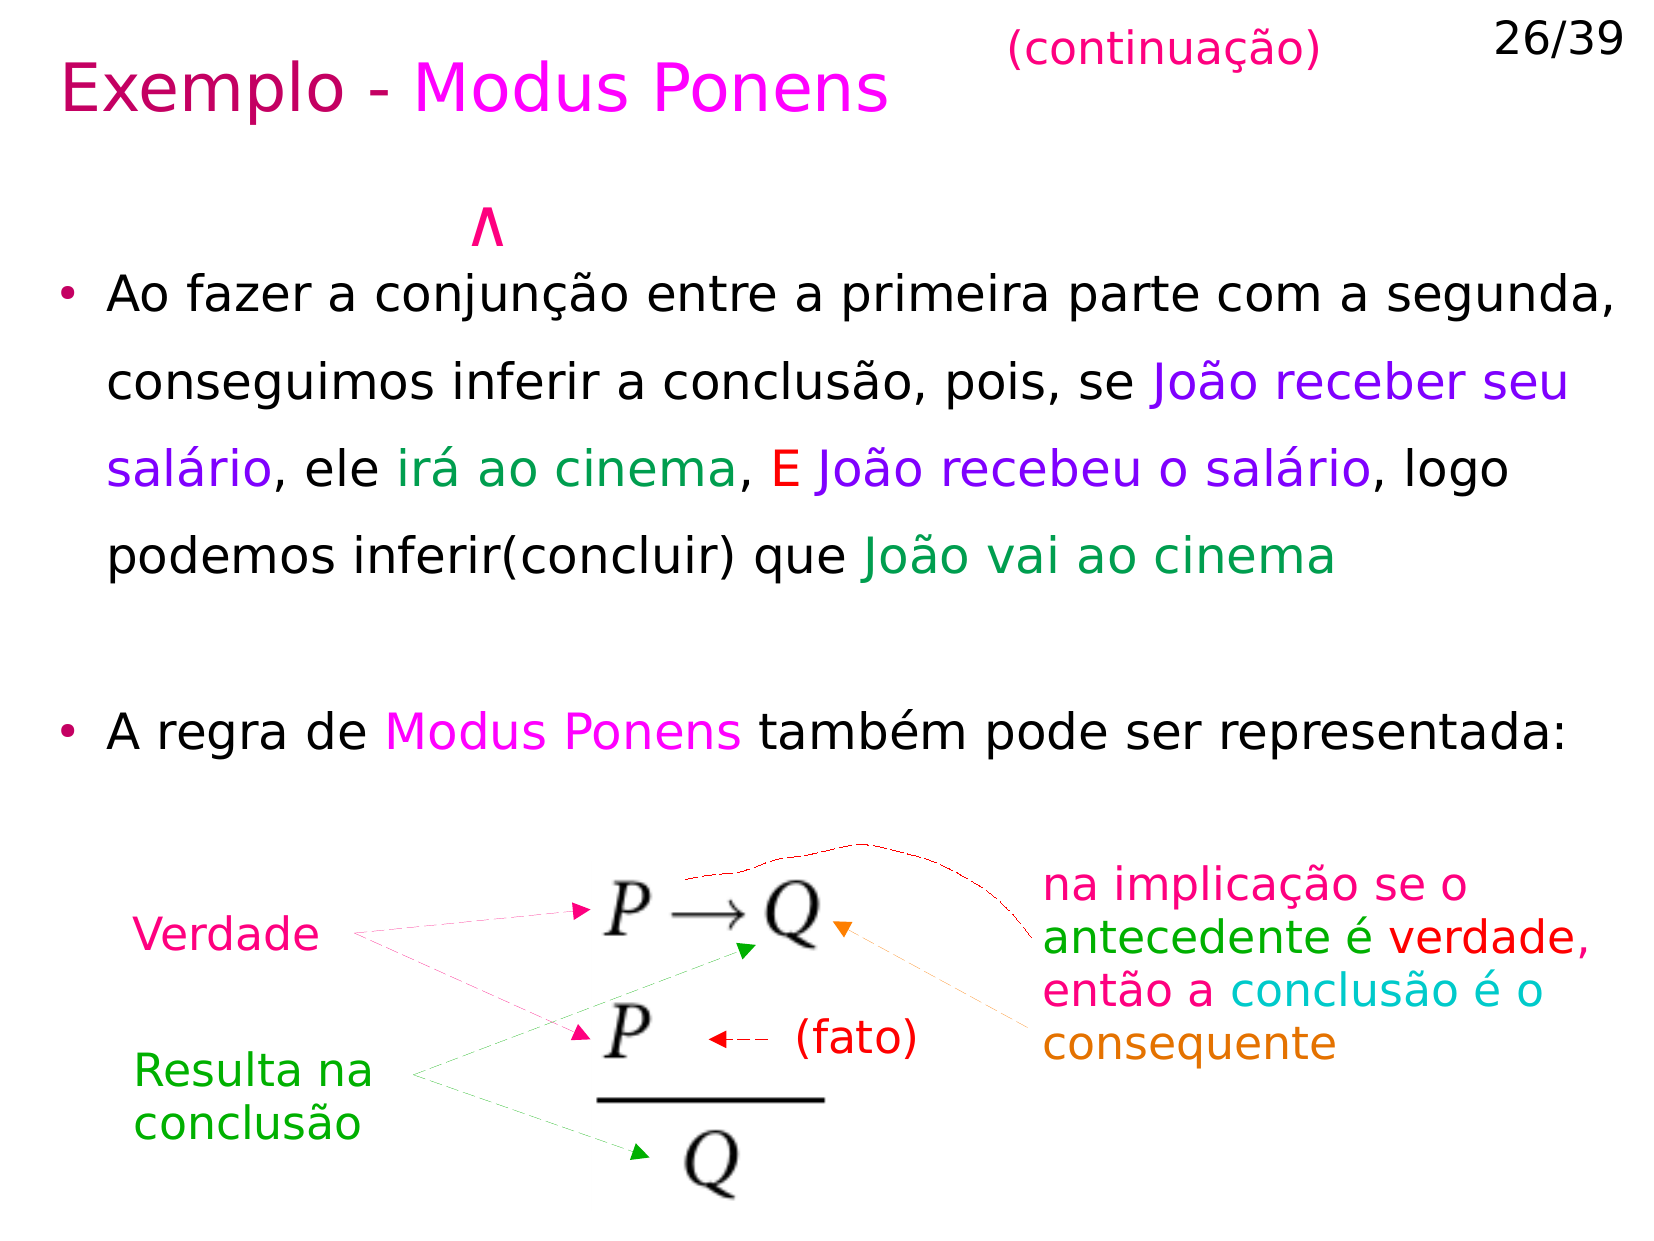

26
(continuação)
# Exemplo - Modus Ponens
∧
Ao fazer a conjunção entre a primeira parte com a segunda, conseguimos inferir a conclusão, pois, se João receber seu salário, ele irá ao cinema, E João recebeu o salário, logo podemos inferir(concluir) que João vai ao cinema
A regra de Modus Ponens também pode ser representada:
na implicação se o antecedente é verdade, então a conclusão é o consequente
Verdade
(fato)
Resulta na
conclusão